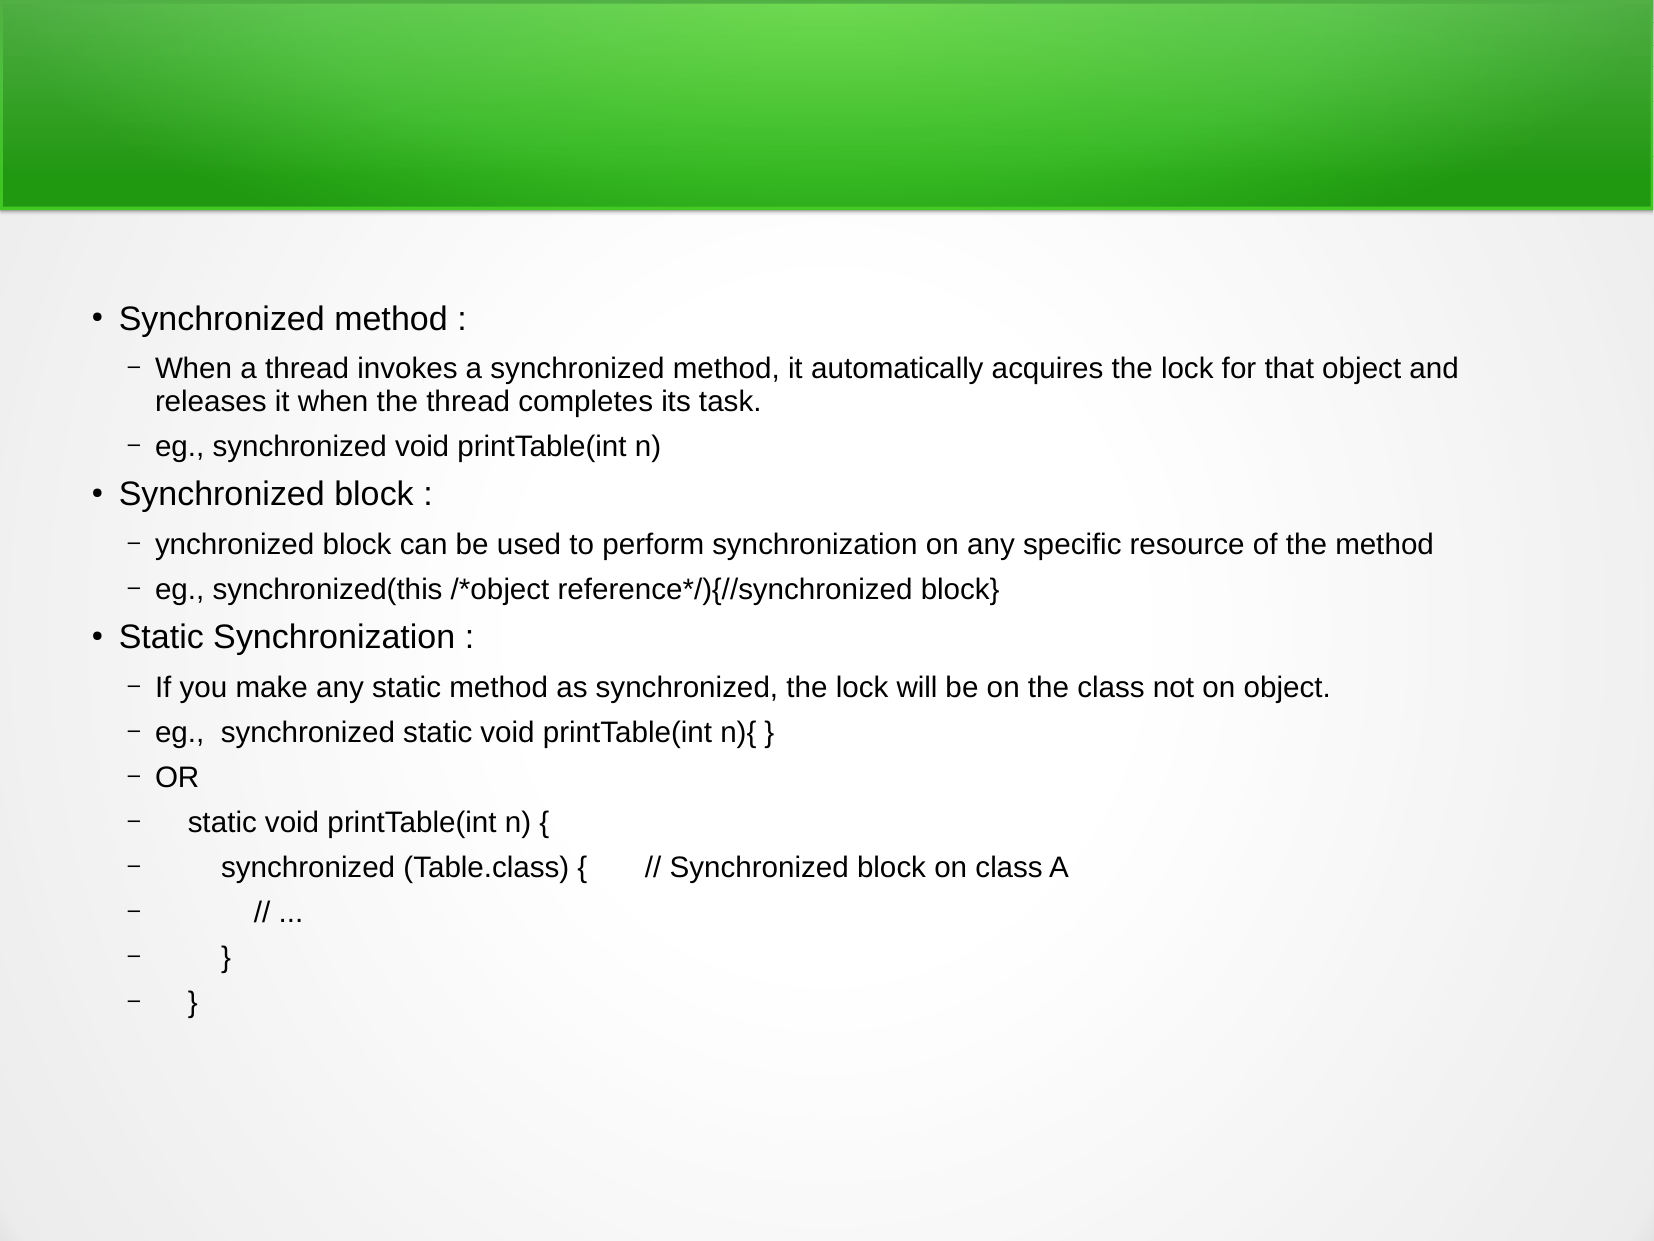

#
Synchronized method :
When a thread invokes a synchronized method, it automatically acquires the lock for that object and releases it when the thread completes its task.
eg., synchronized void printTable(int n)
Synchronized block :
ynchronized block can be used to perform synchronization on any specific resource of the method
eg., synchronized(this /*object reference*/){//synchronized block}
Static Synchronization :
If you make any static method as synchronized, the lock will be on the class not on object.
eg., synchronized static void printTable(int n){ }
OR
 static void printTable(int n) {
 synchronized (Table.class) { // Synchronized block on class A
 // ...
 }
 }